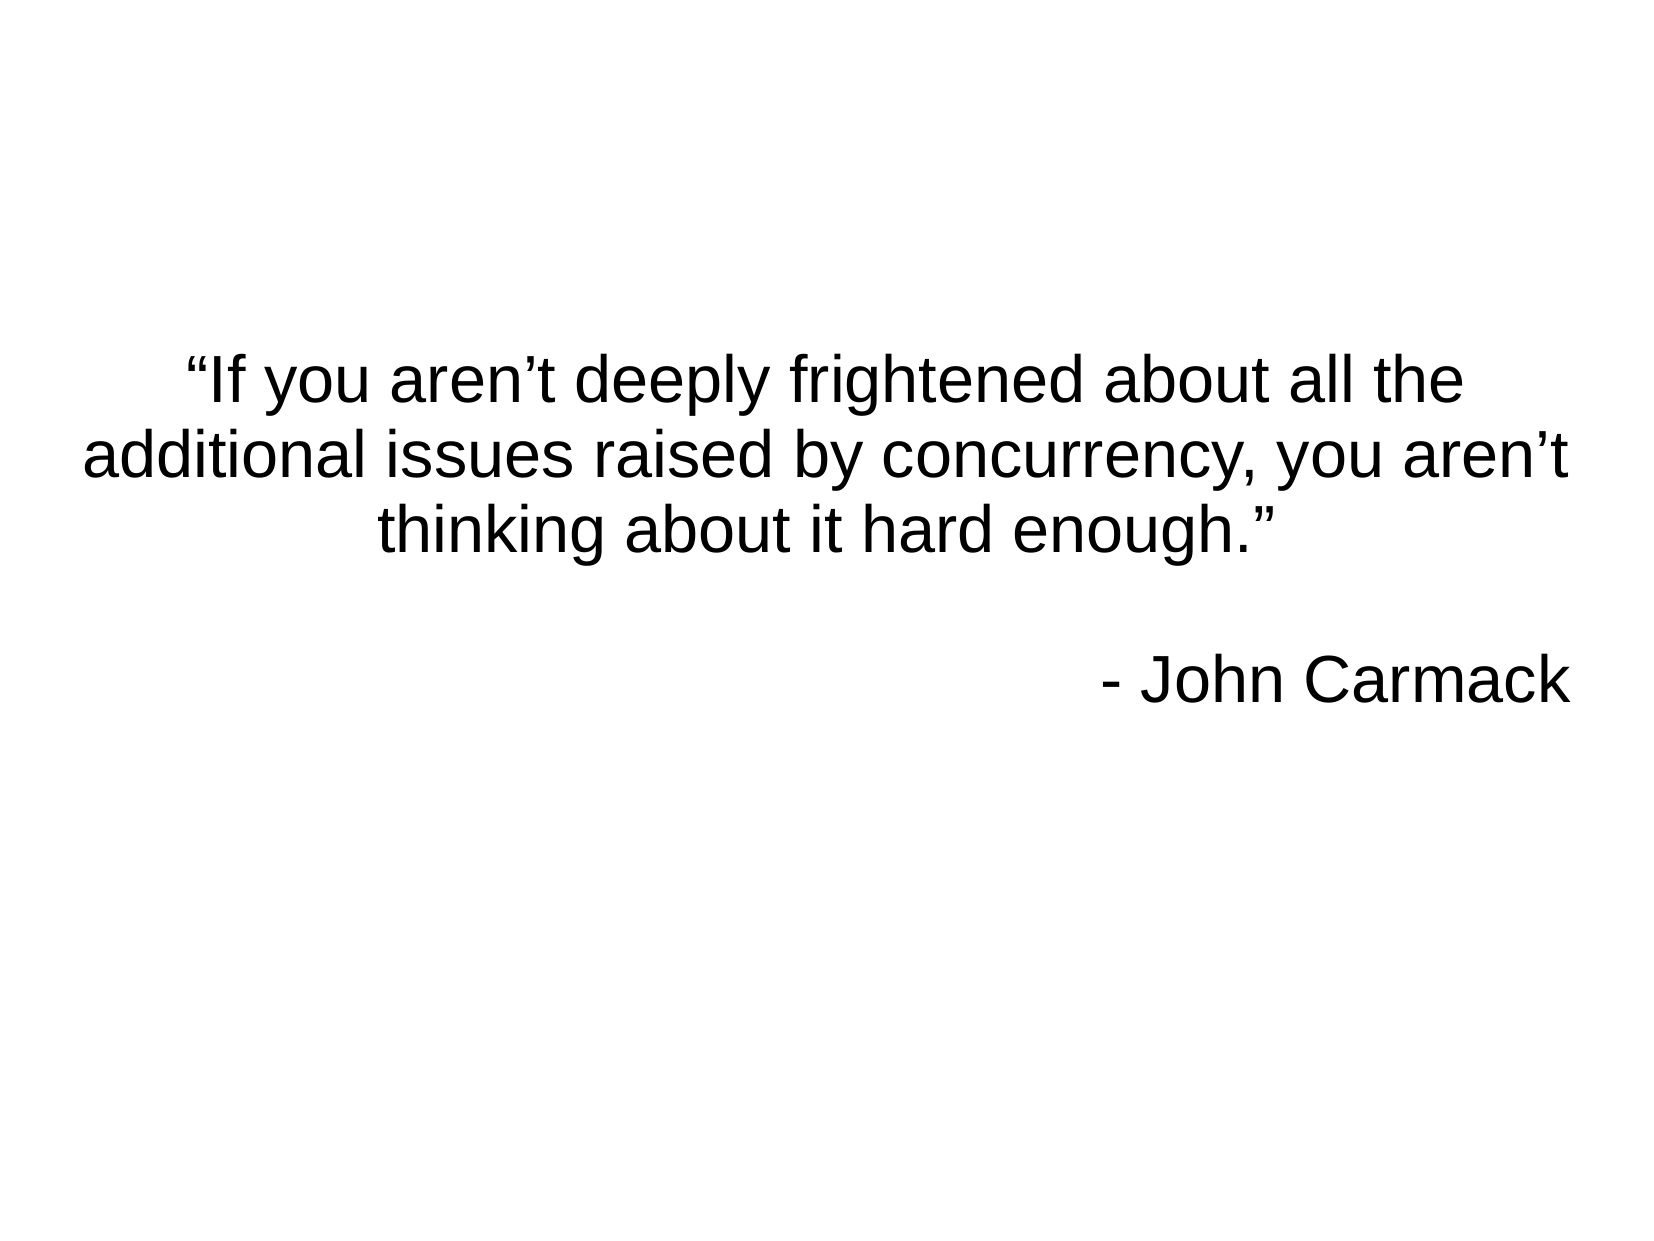

# “If you aren’t deeply frightened about all the additional issues raised by concurrency, you aren’t thinking about it hard enough.”
- John Carmack